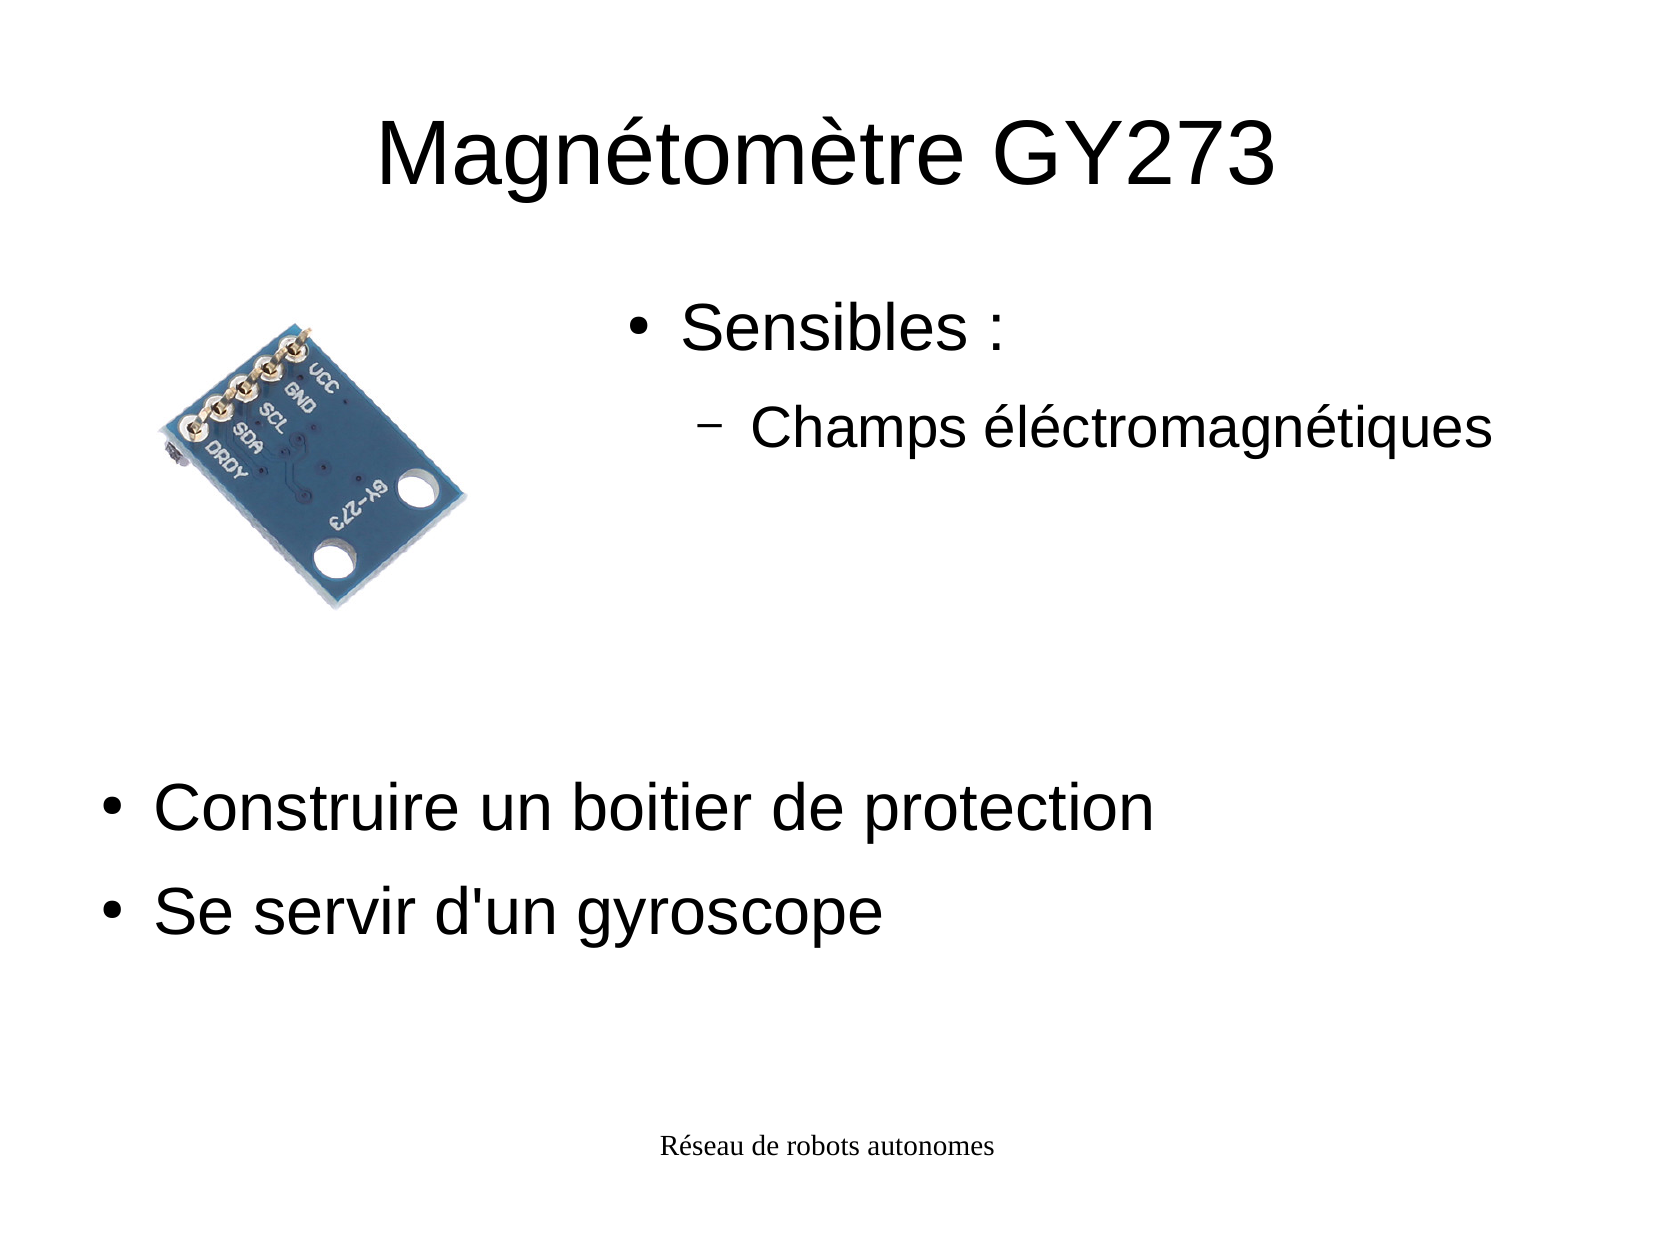

# Magnétomètre GY273
Sensibles :
Champs éléctromagnétiques
Construire un boitier de protection
Se servir d'un gyroscope